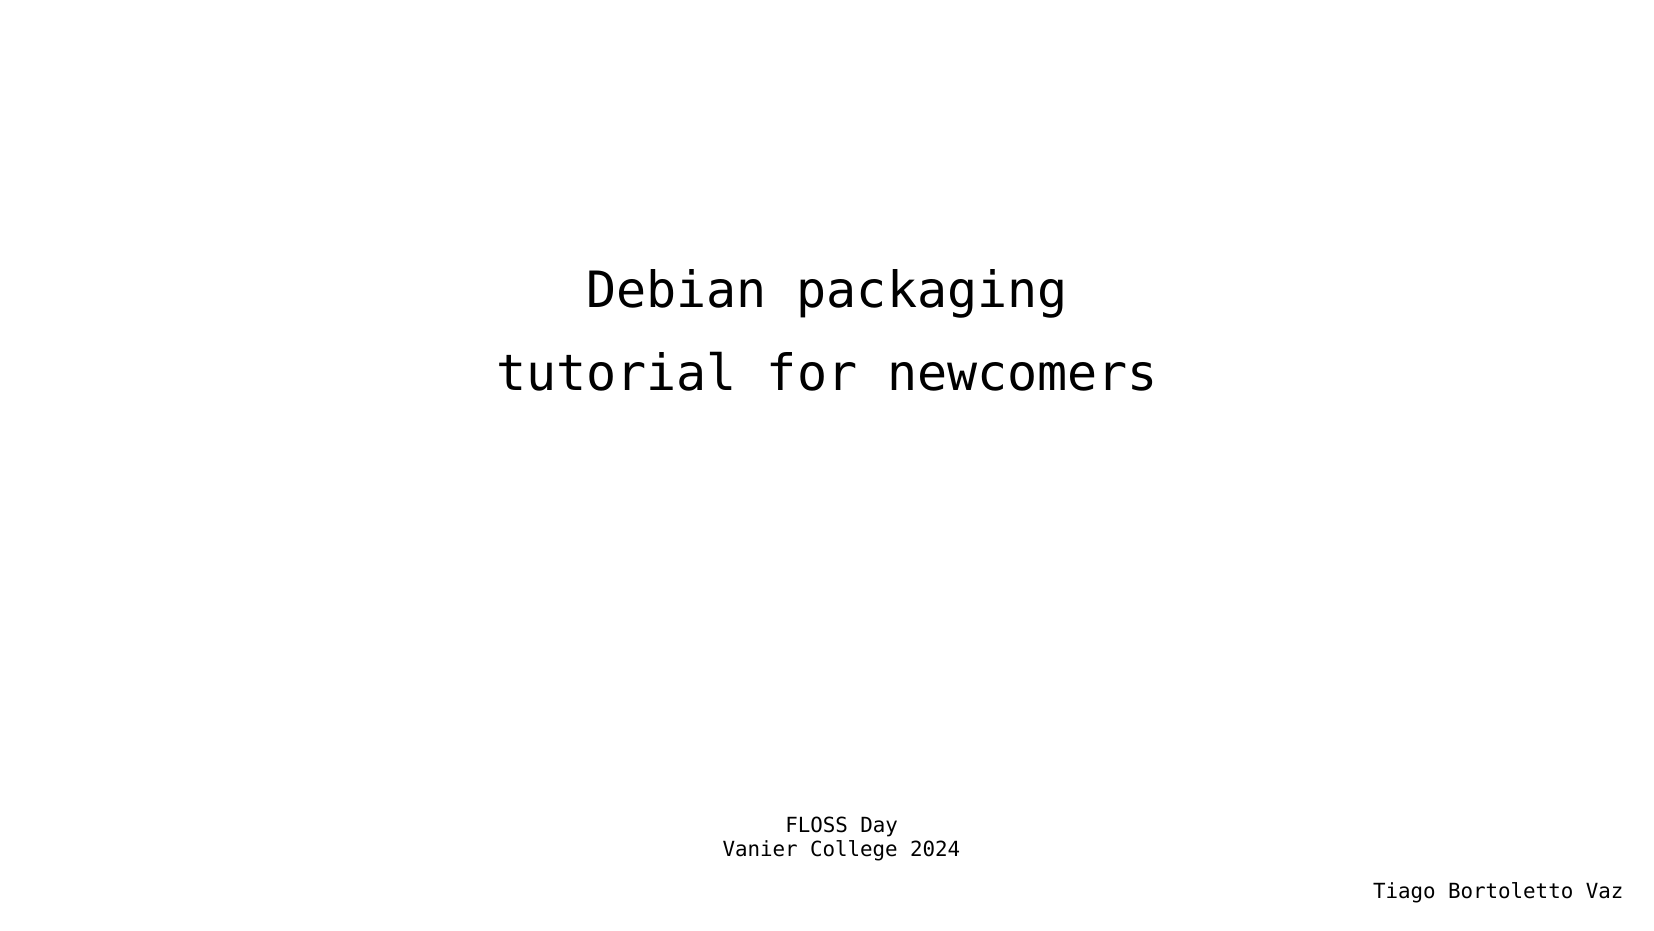

# Debian packaging
tutorial for newcomers
FLOSS Day
Vanier College 2024
Tiago Bortoletto Vaz